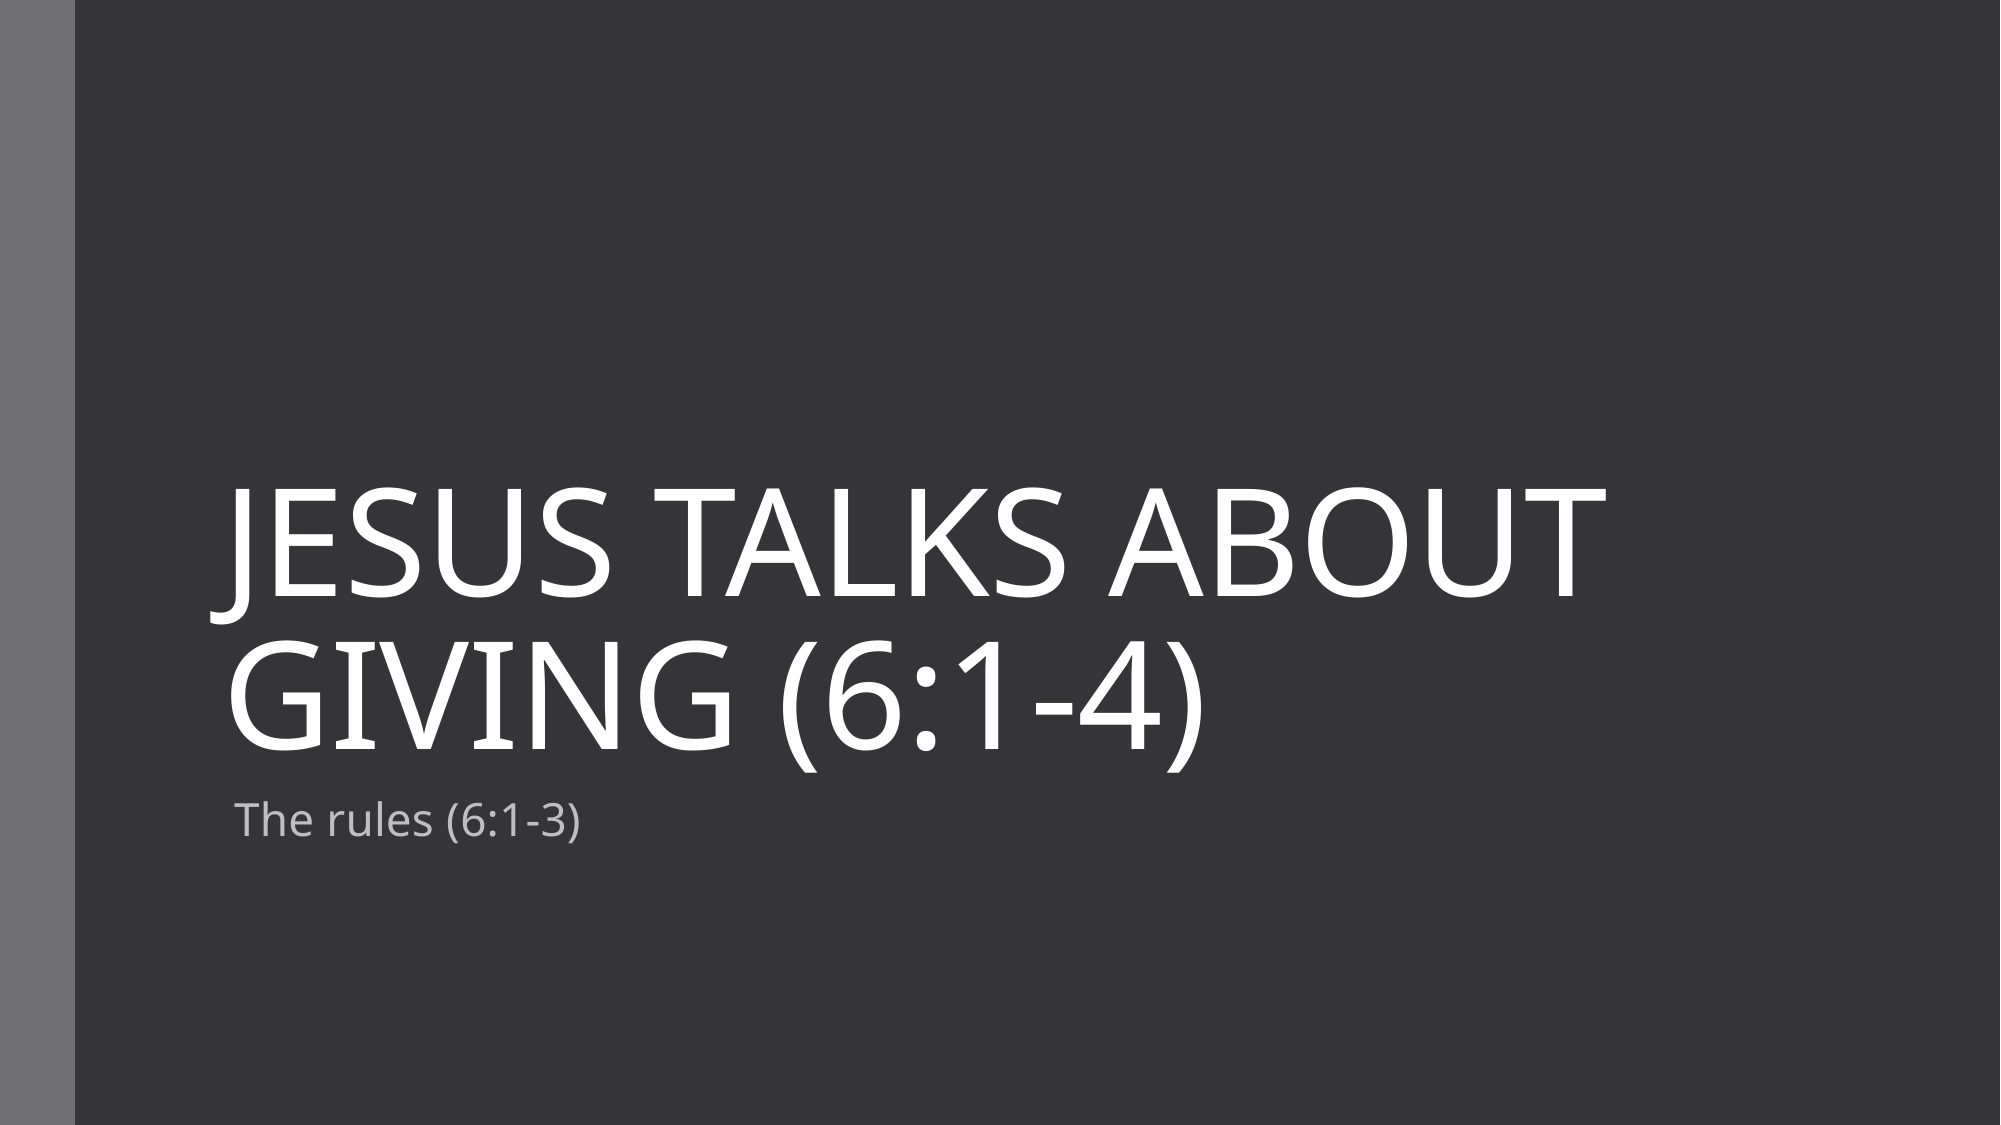

# JESUS TALKS ABOUT GIVING (6:1-4)
 The rules (6:1-3)